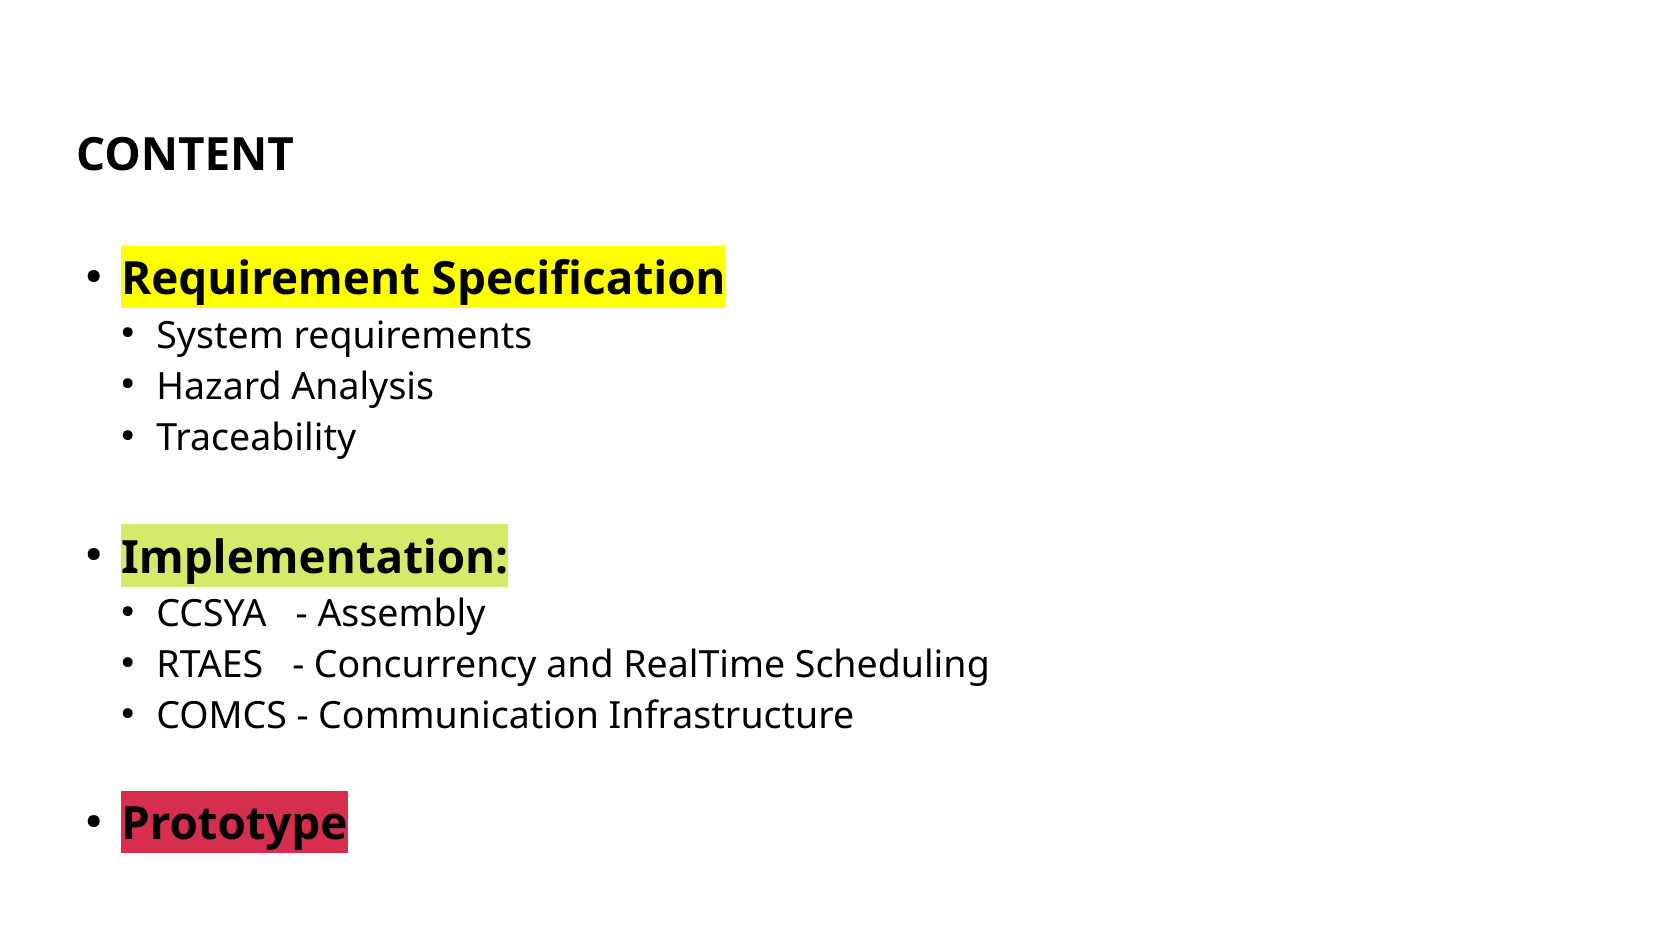

# CONTENT
Requirement Specification
System requirements
Hazard Analysis
Traceability
Implementation:
CCSYA - Assembly
RTAES - Concurrency and RealTime Scheduling
COMCS - Communication Infrastructure
Prototype